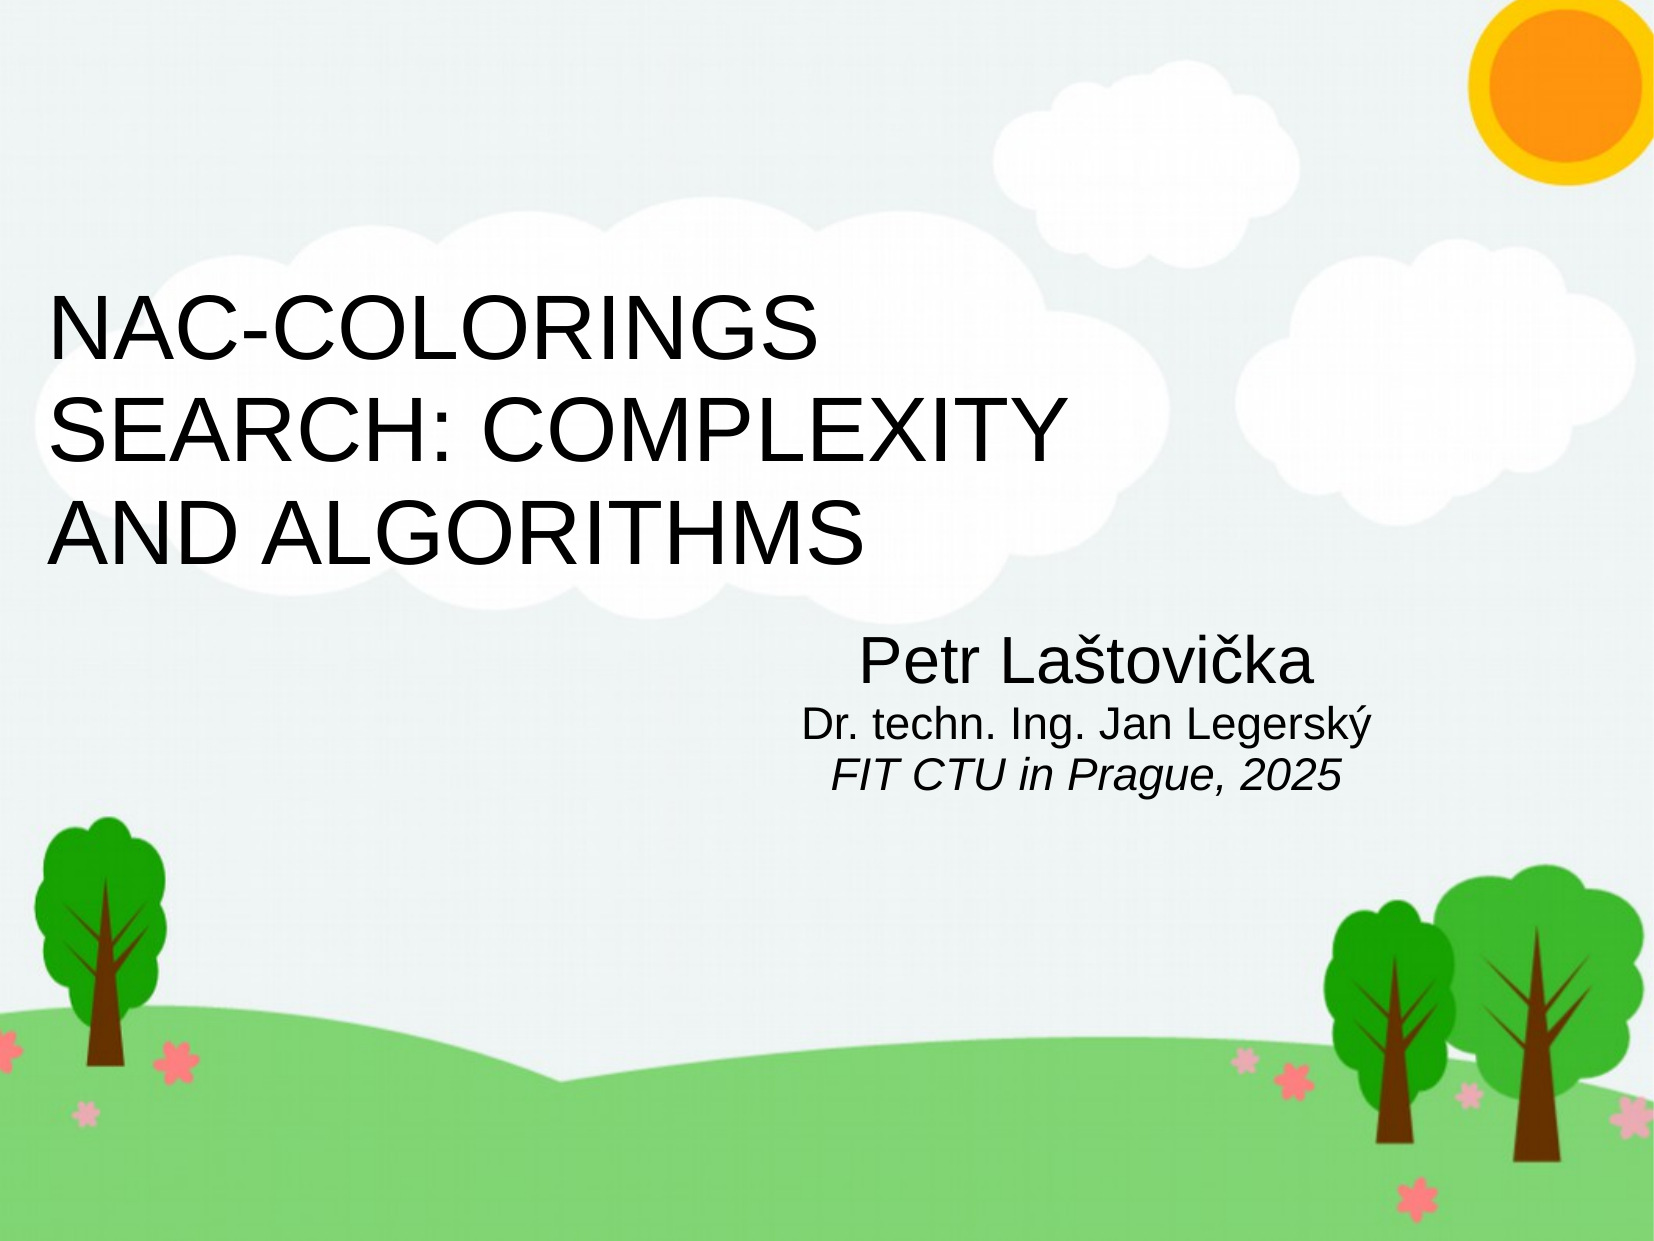

# NAC-COLORINGS SEARCH: COMPLEXITY AND ALGORITHMS
Petr Laštovička
Dr. techn. Ing. Jan Legerský
FIT CTU in Prague, 2025